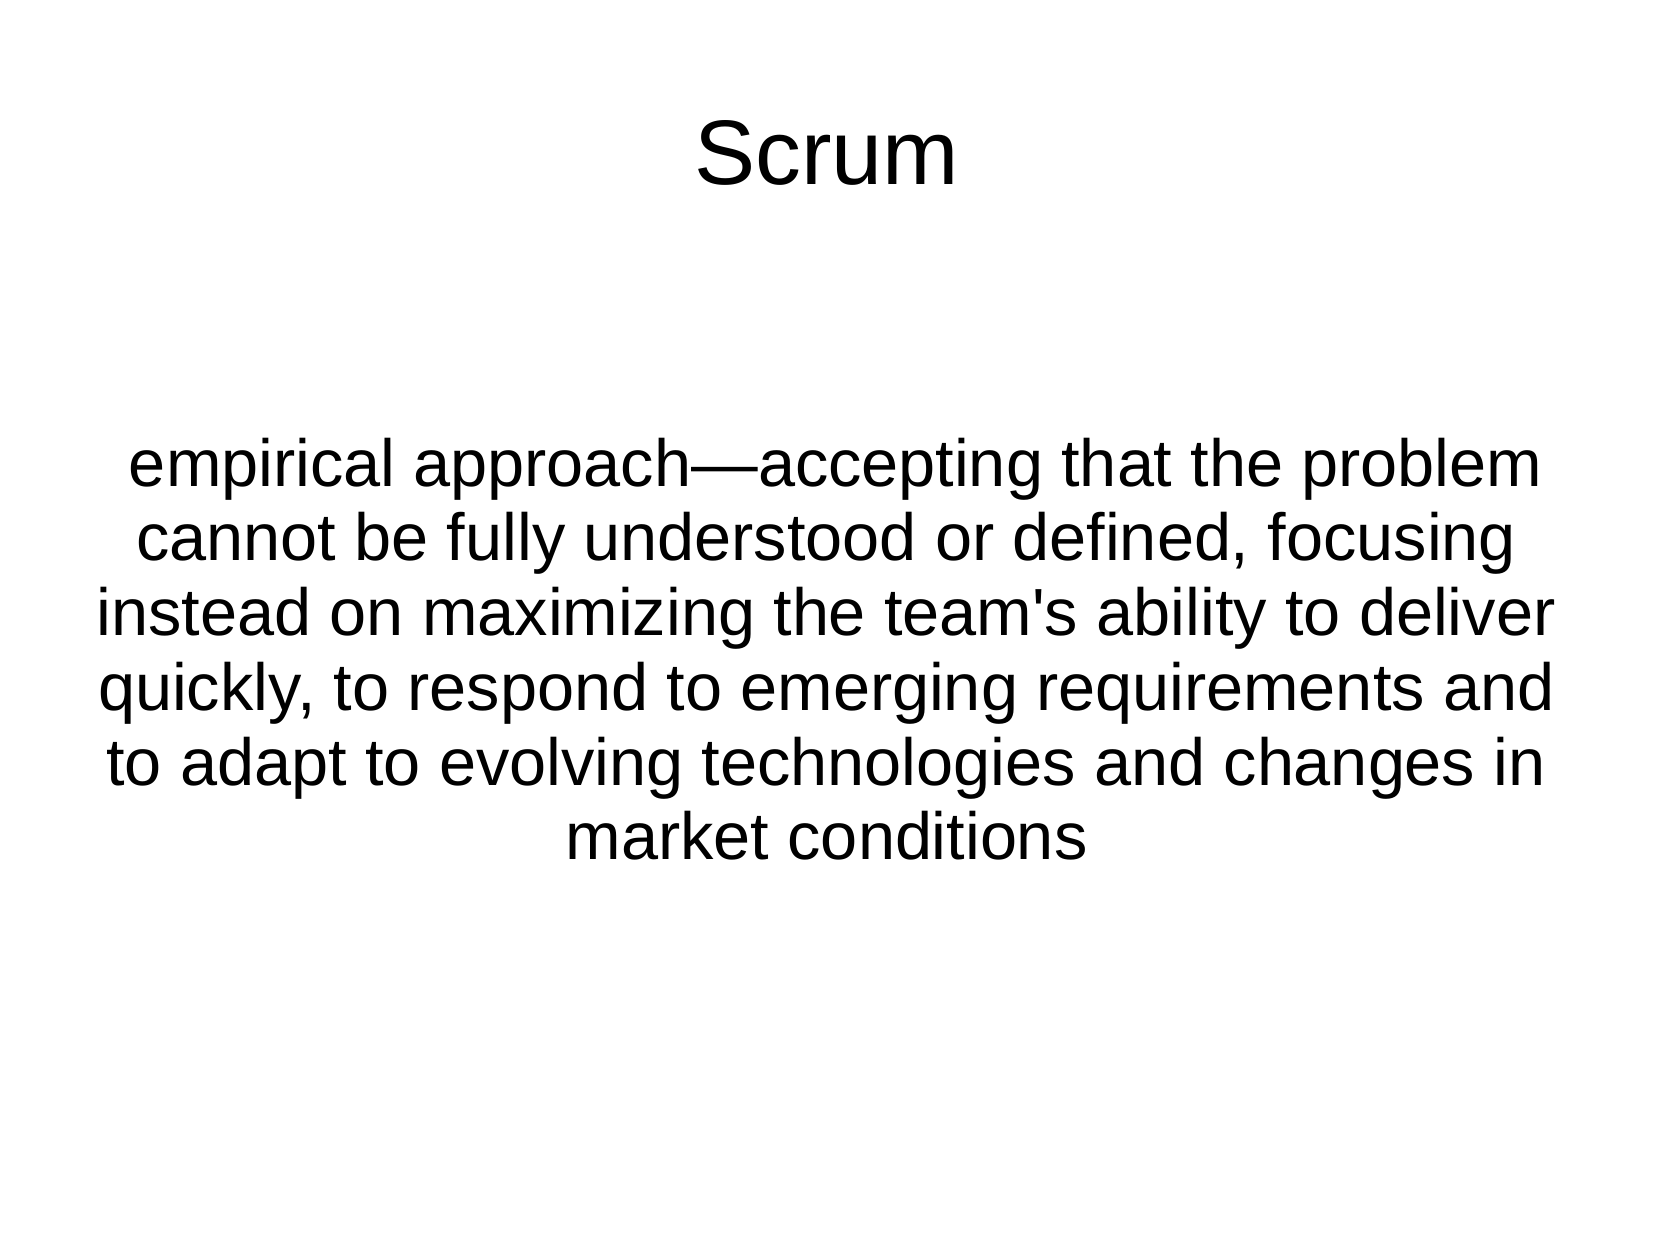

# Scrum
 empirical approach—accepting that the problem cannot be fully understood or defined, focusing instead on maximizing the team's ability to deliver quickly, to respond to emerging requirements and to adapt to evolving technologies and changes in market conditions